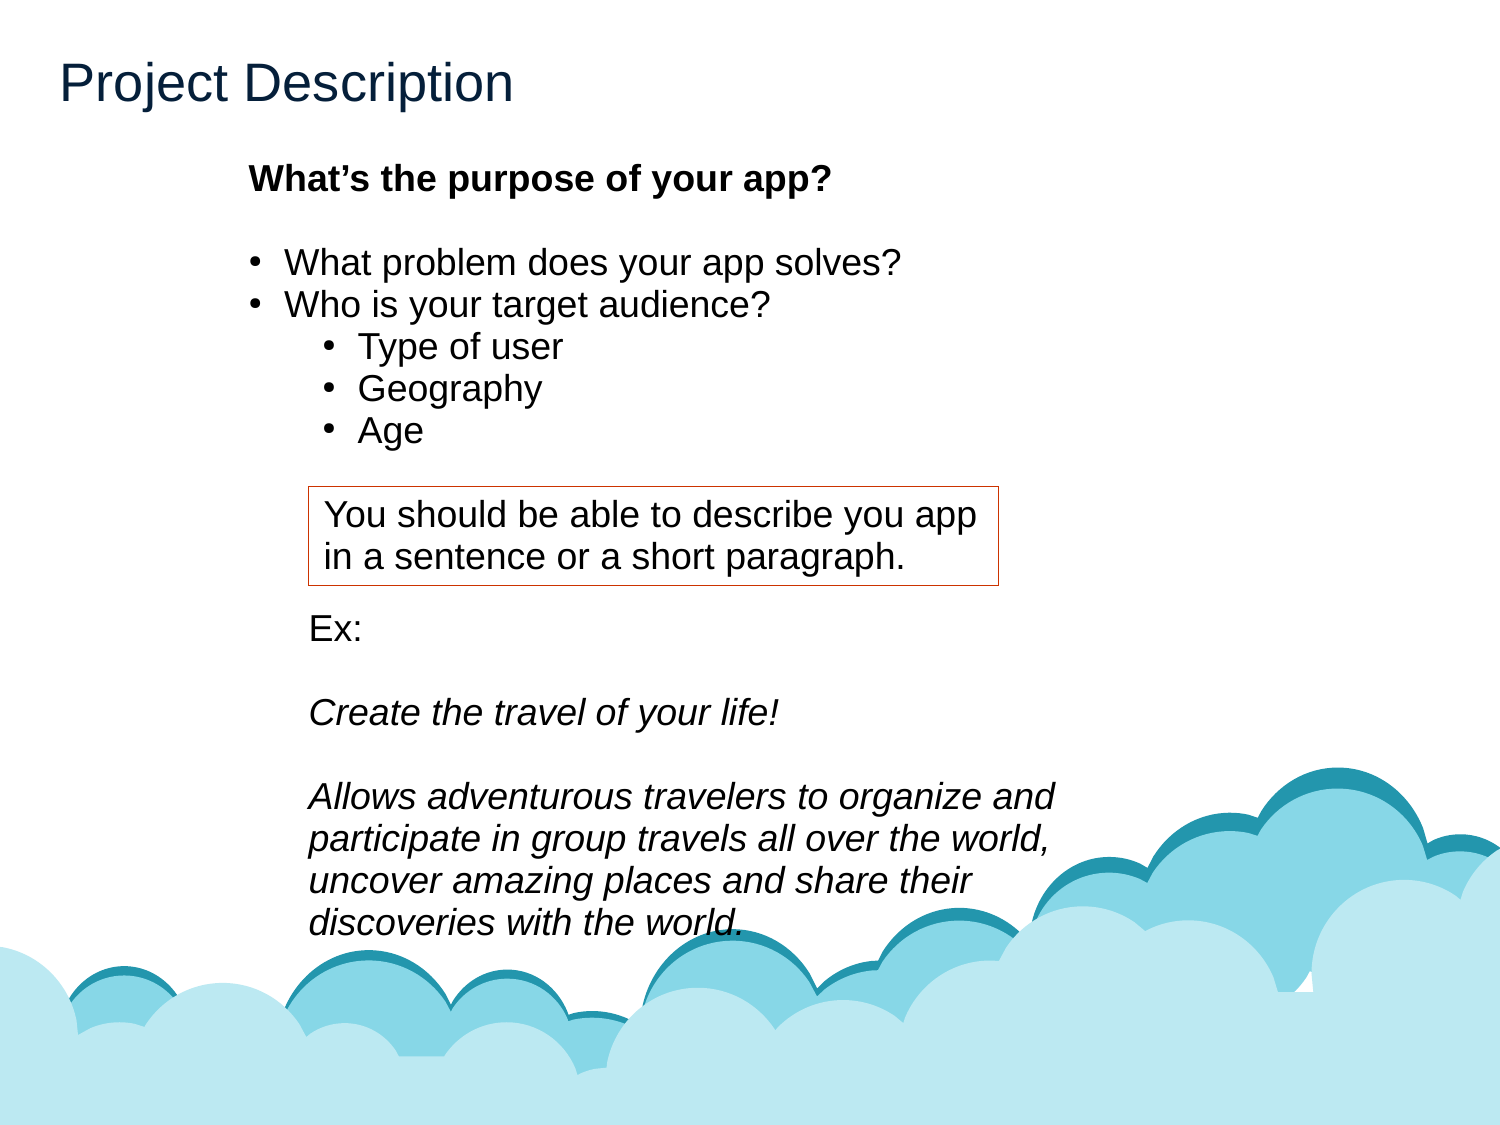

Project Description
What’s the purpose of your app?
What problem does your app solves?
Who is your target audience?
Type of user
Geography
Age
You should be able to describe you app in a sentence or a short paragraph.
Ex:
Create the travel of your life!
Allows adventurous travelers to organize and participate in group travels all over the world, uncover amazing places and share their discoveries with the world.